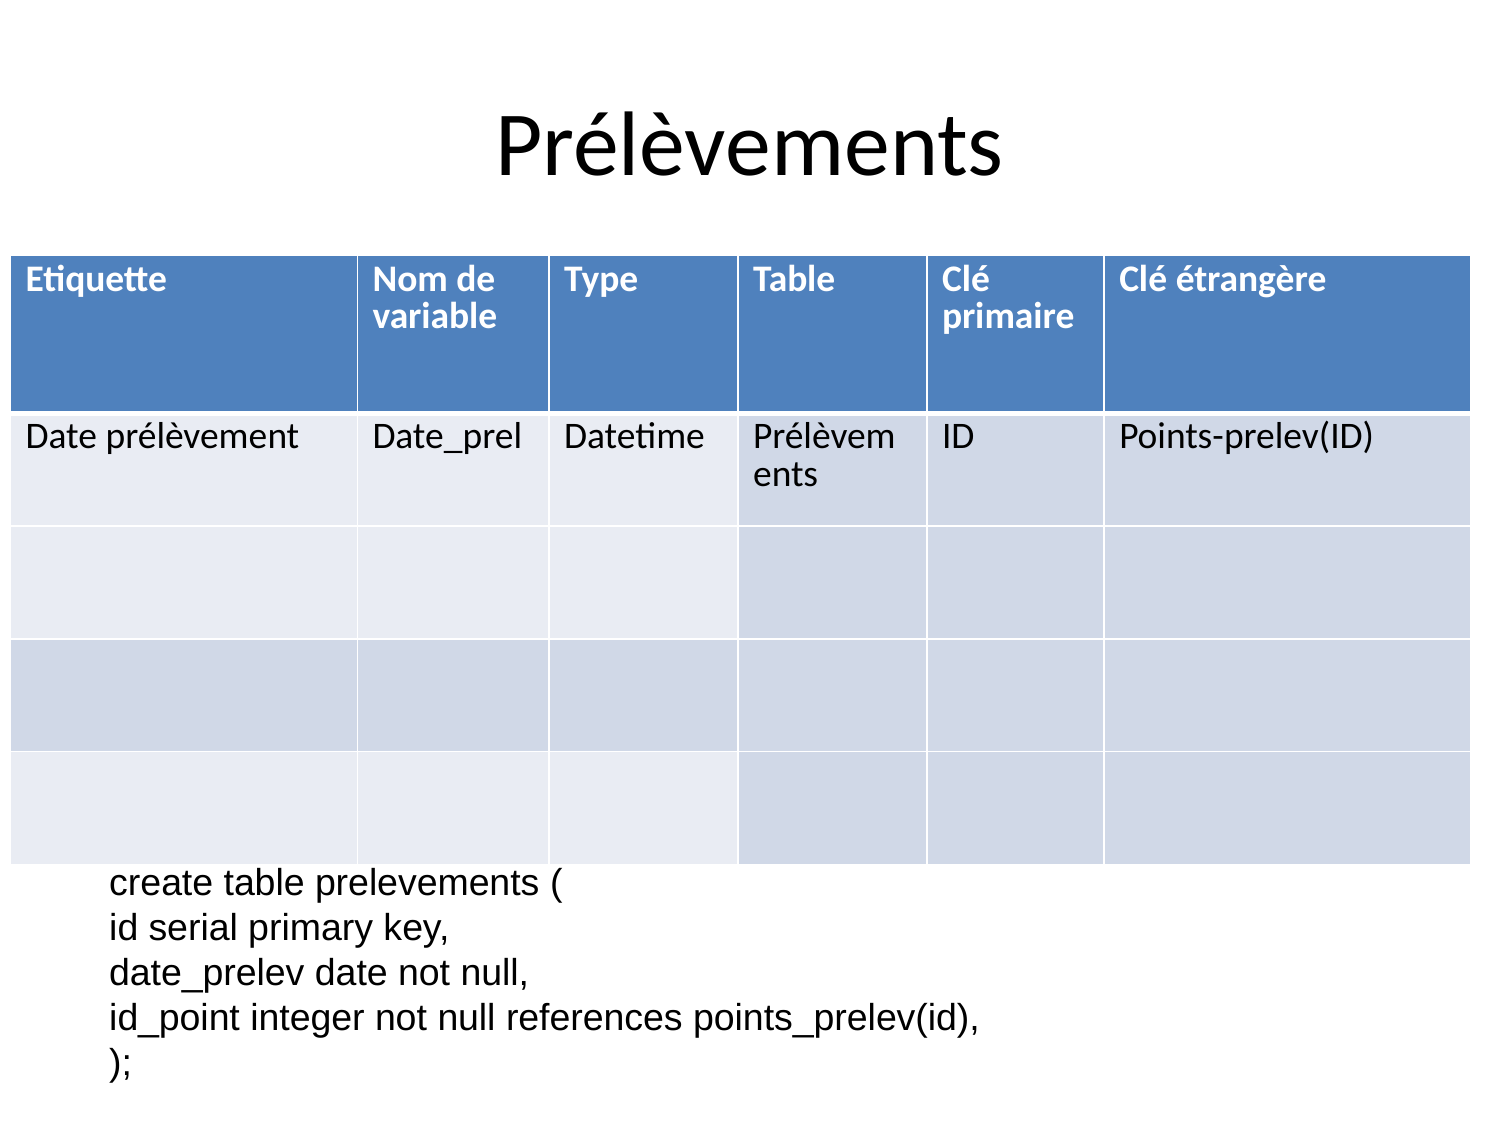

Prélèvements
| Etiquette | Nom de variable | Type | Table | Clé primaire | Clé étrangère |
| --- | --- | --- | --- | --- | --- |
| Date prélèvement | Date\_prel | Datetime | Prélèvements | ID | Points-prelev(ID) |
| | | | | | |
| | | | | | |
| | | | | | |
create table prelevements (
id serial primary key,
date_prelev date not null,
id_point integer not null references points_prelev(id),
);